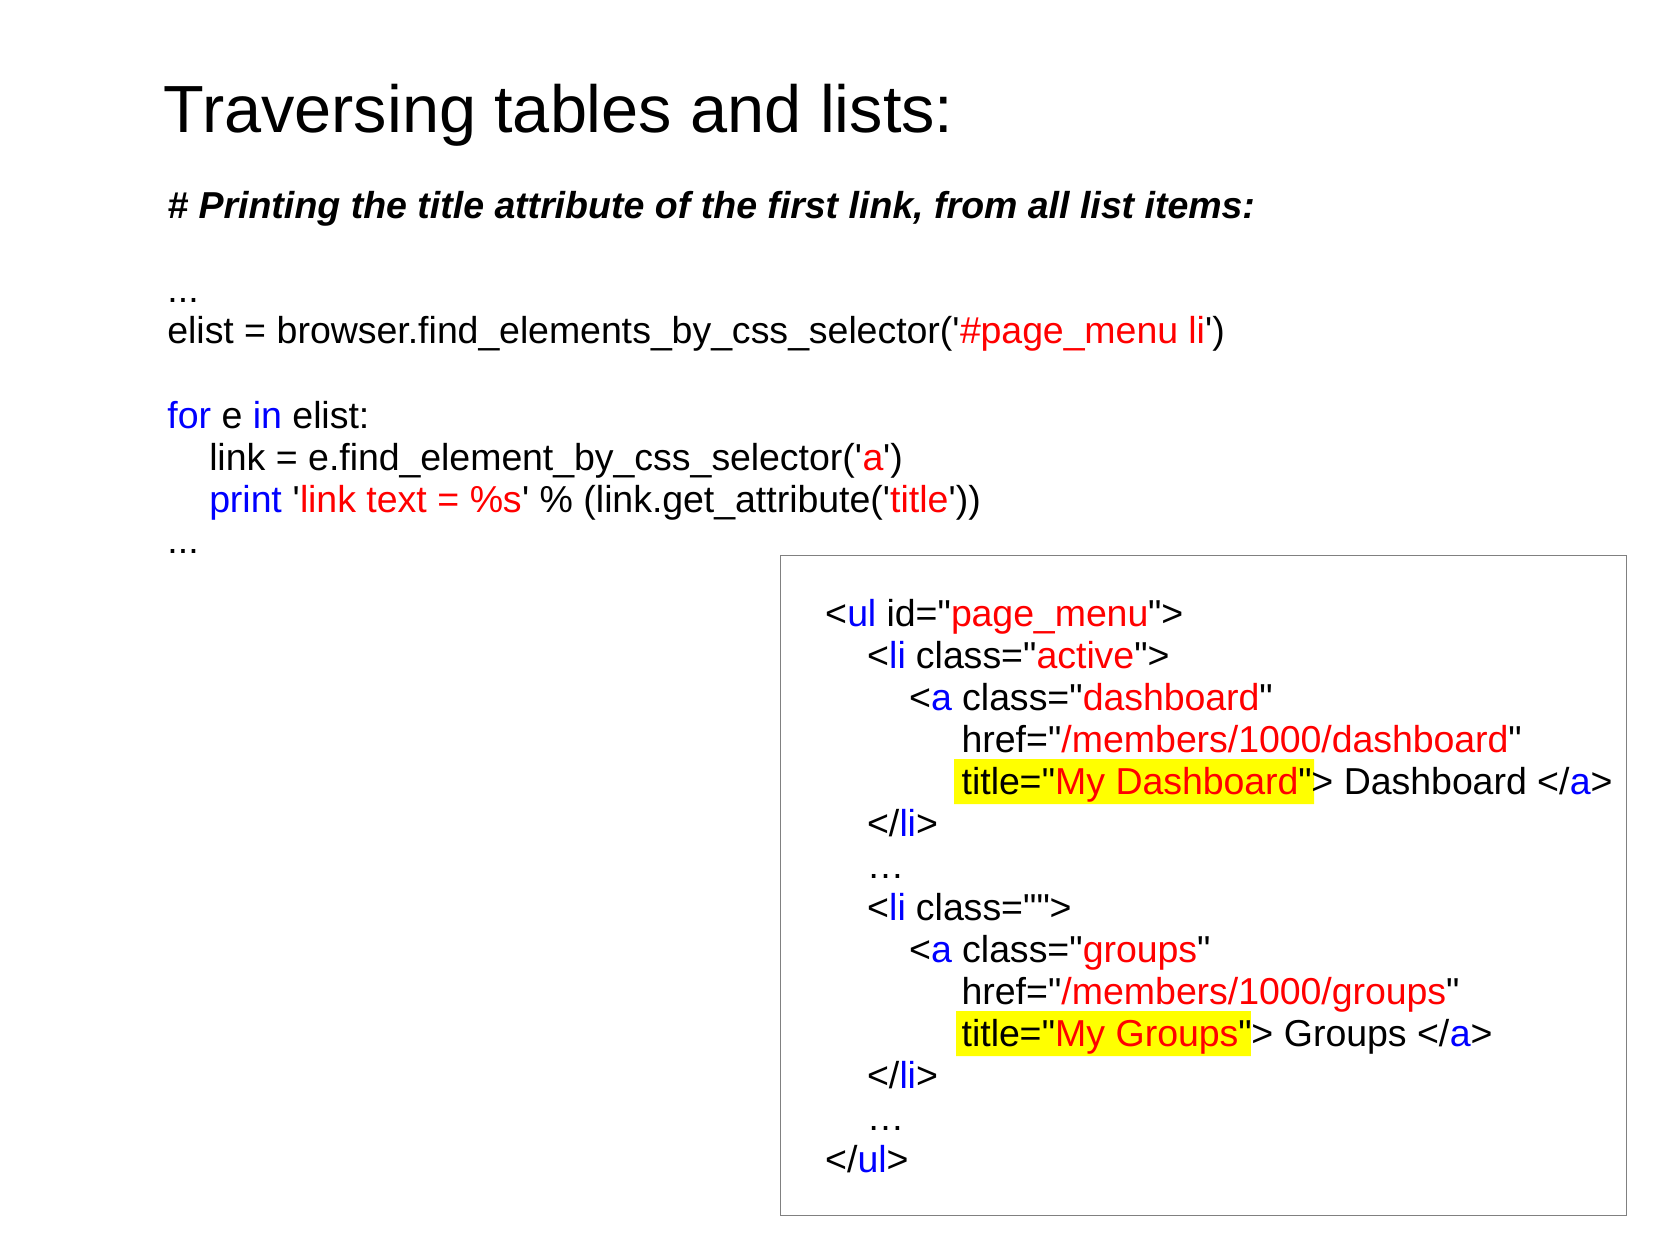

Traversing tables and lists:
# Printing the title attribute of the first link, from all list items:
...
elist = browser.find_elements_by_css_selector('#page_menu li')
for e in elist:
 link = e.find_element_by_css_selector('a')
 print 'link text = %s' % (link.get_attribute('title'))
...
<ul id="page_menu">
 <li class="active">
 <a class="dashboard"
 href="/members/1000/dashboard"
 title="My Dashboard"> Dashboard </a>
 </li>
 …
 <li class="">
 <a class="groups"
 href="/members/1000/groups"
 title="My Groups"> Groups </a>
 </li>
 …
</ul>